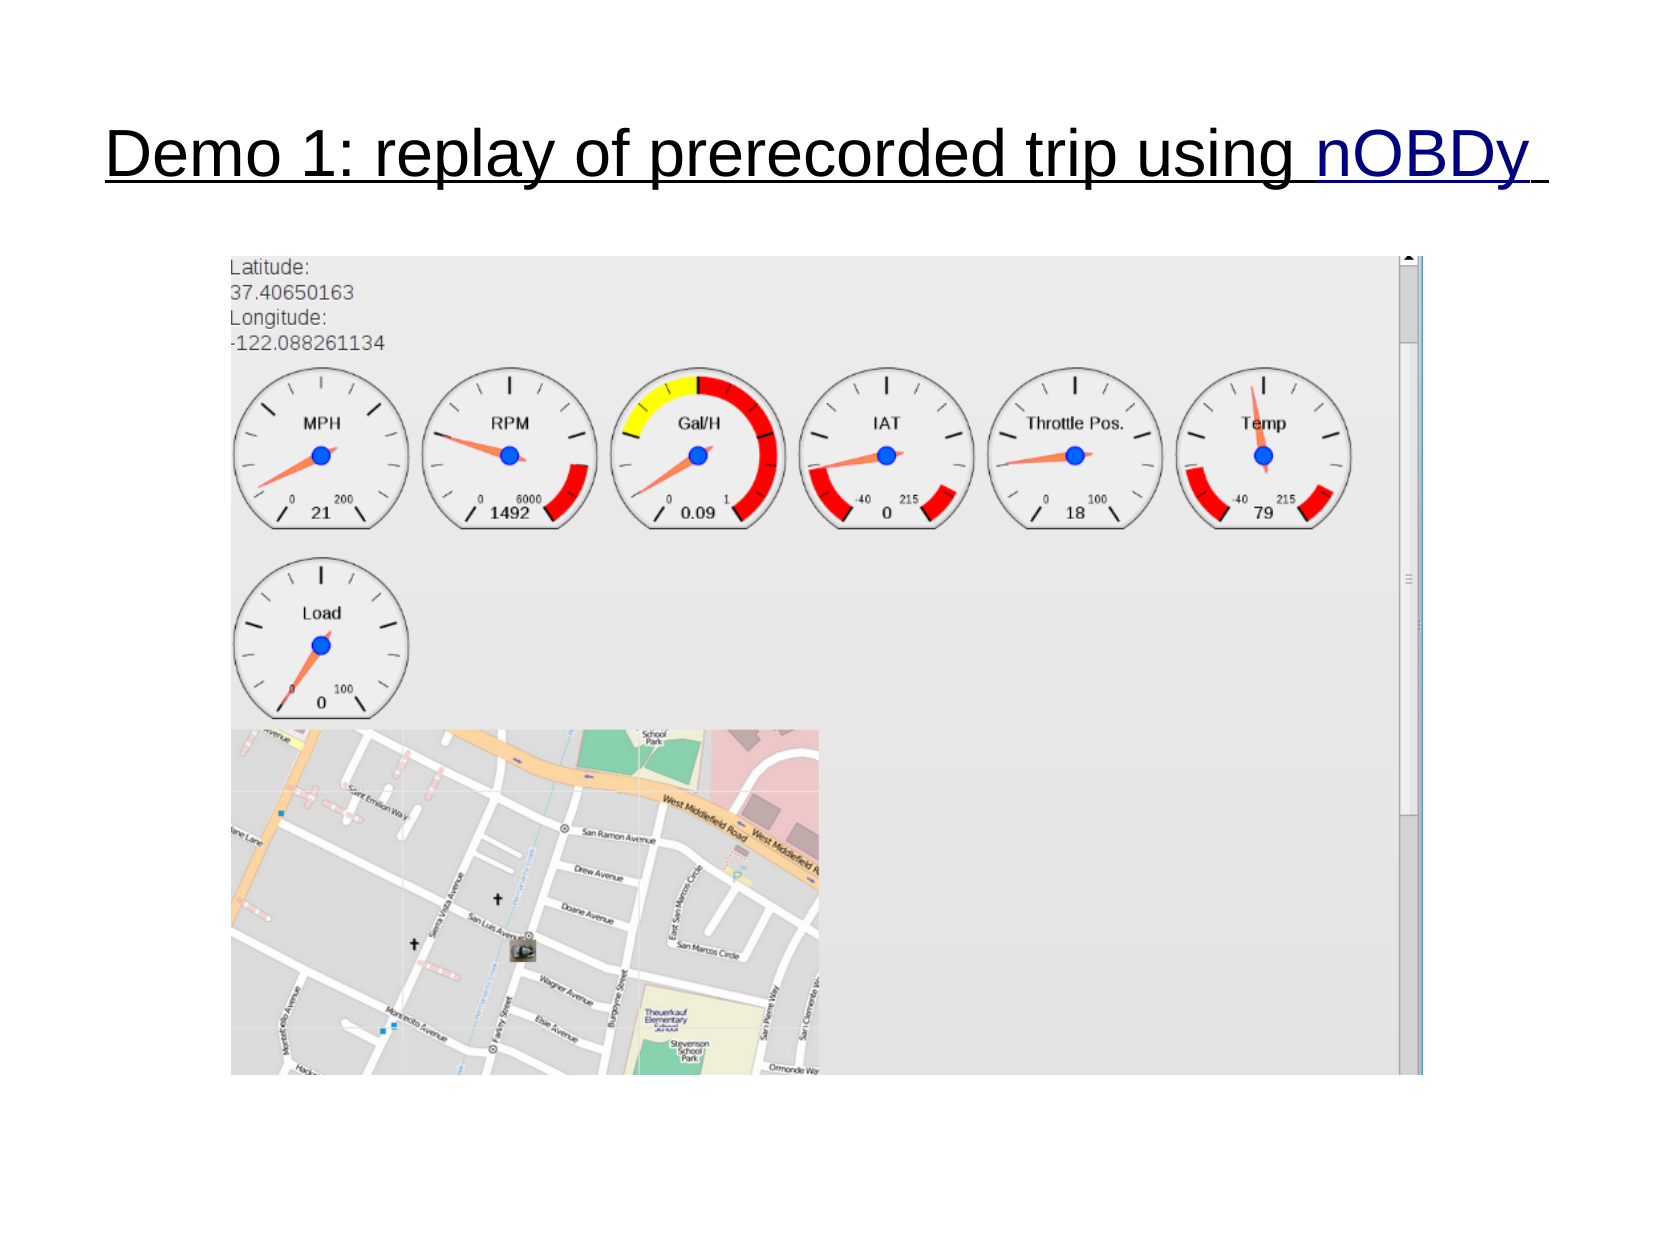

# Demo 1: replay of prerecorded trip using nOBDy